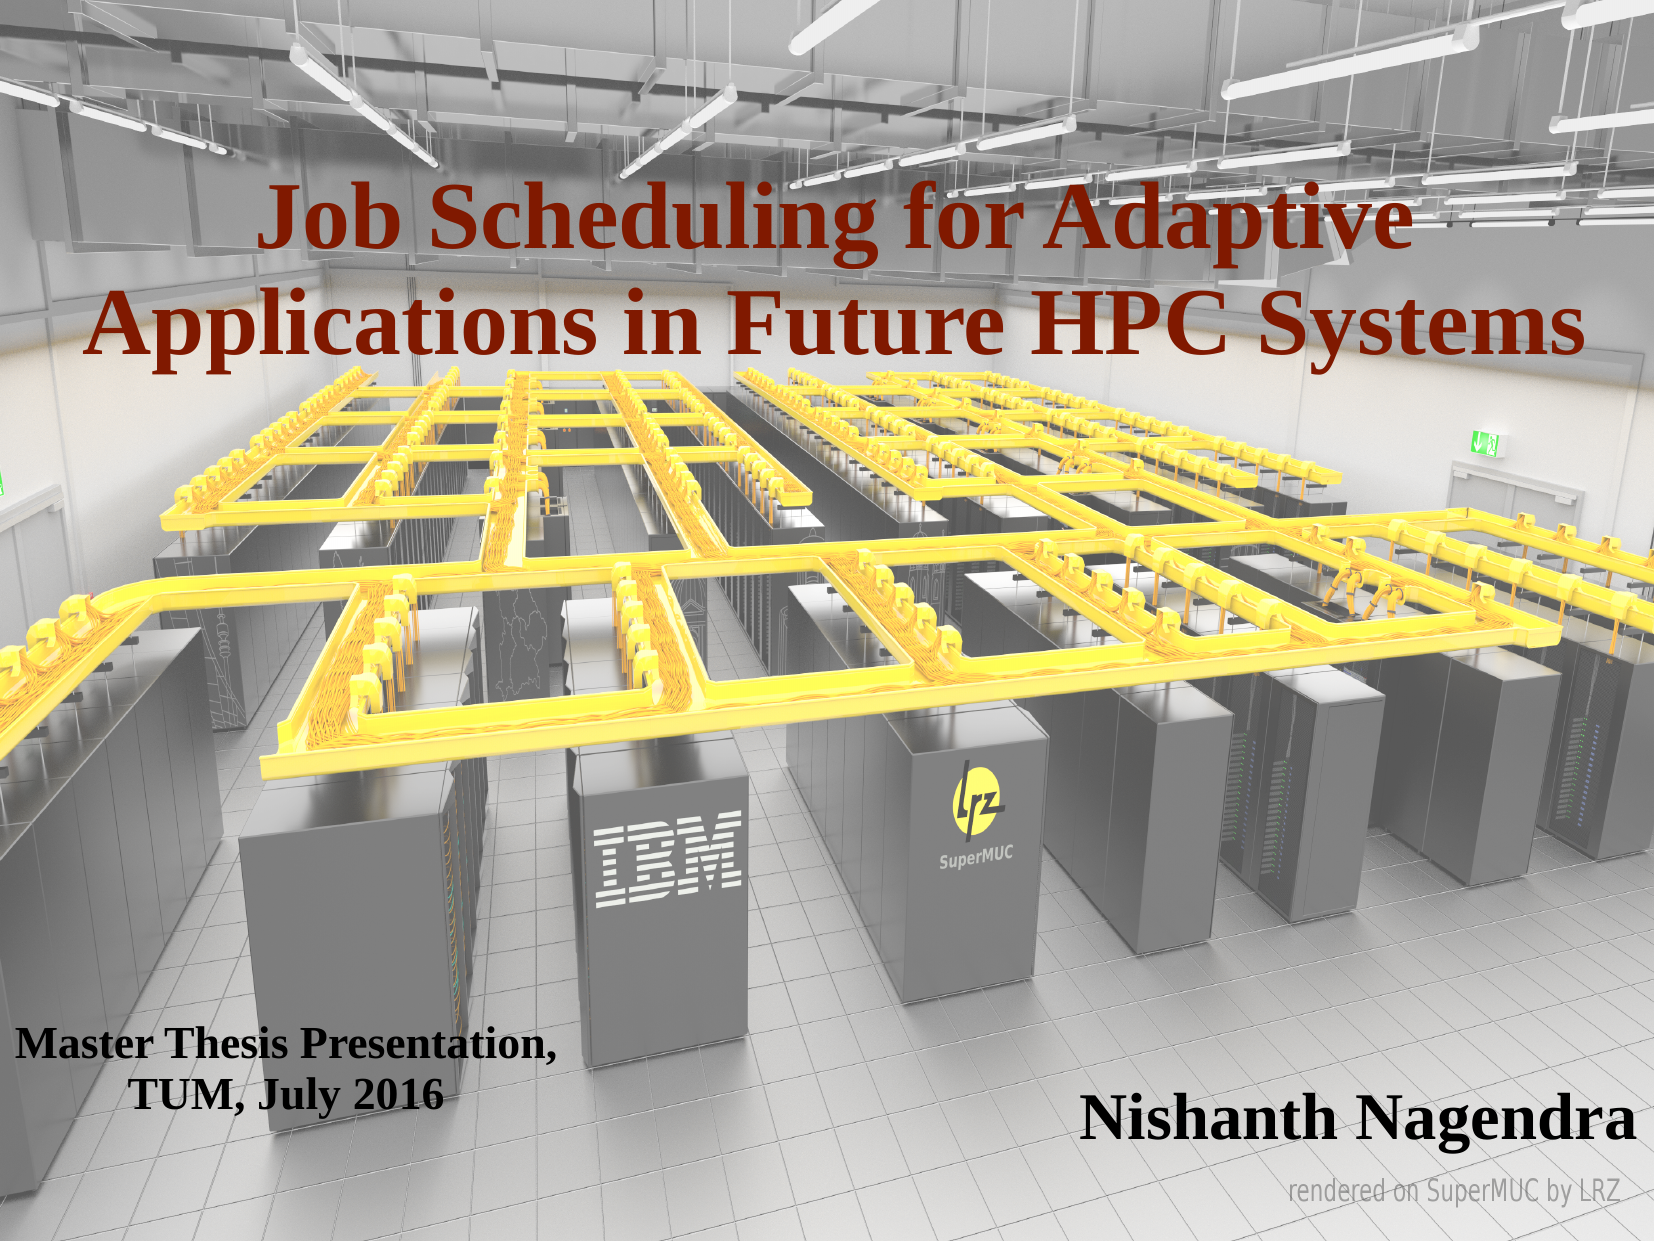

Job Scheduling for Adaptive Applications in Future HPC Systems
Nishanth Nagendra
Master Thesis Presentation, TUM, July 2016